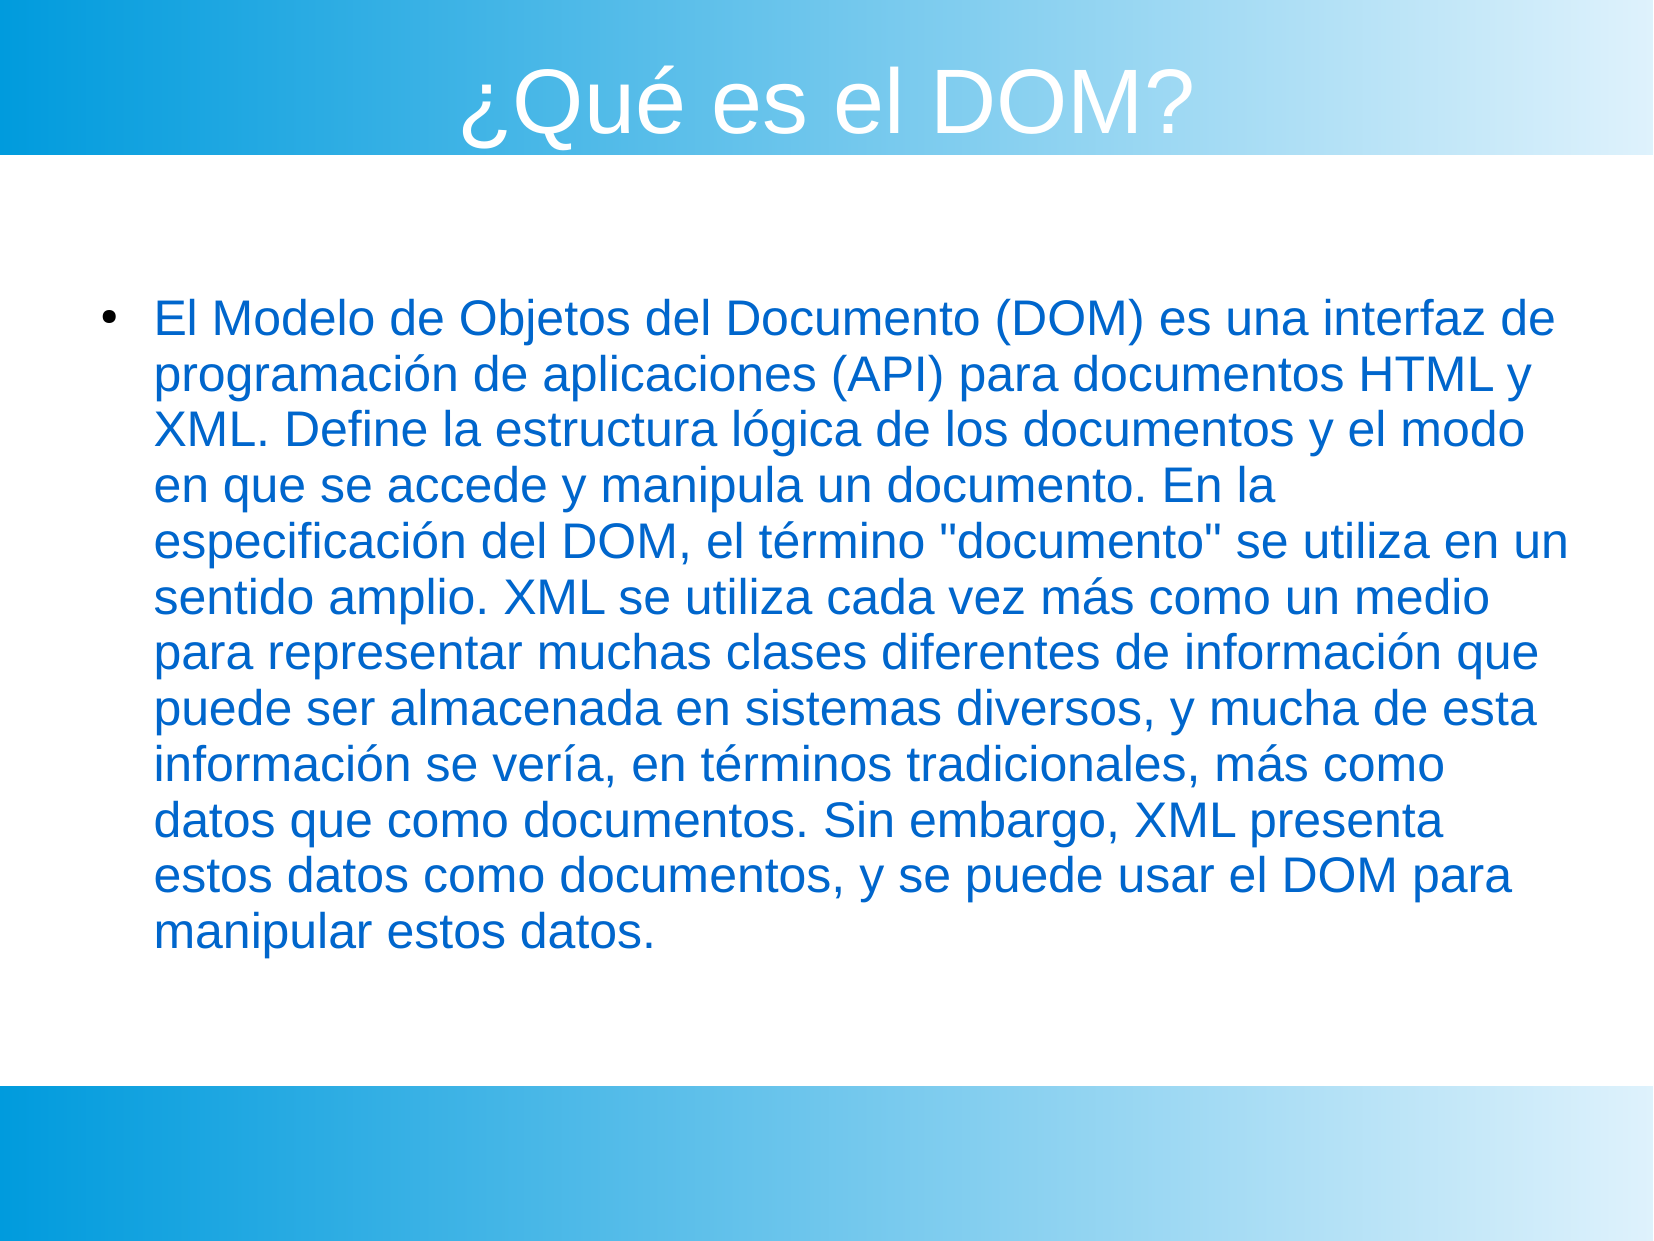

# ¿Qué es el DOM?
El Modelo de Objetos del Documento (DOM) es una interfaz de programación de aplicaciones (API) para documentos HTML y XML. Define la estructura lógica de los documentos y el modo en que se accede y manipula un documento. En la especificación del DOM, el término "documento" se utiliza en un sentido amplio. XML se utiliza cada vez más como un medio para representar muchas clases diferentes de información que puede ser almacenada en sistemas diversos, y mucha de esta información se vería, en términos tradicionales, más como datos que como documentos. Sin embargo, XML presenta estos datos como documentos, y se puede usar el DOM para manipular estos datos.